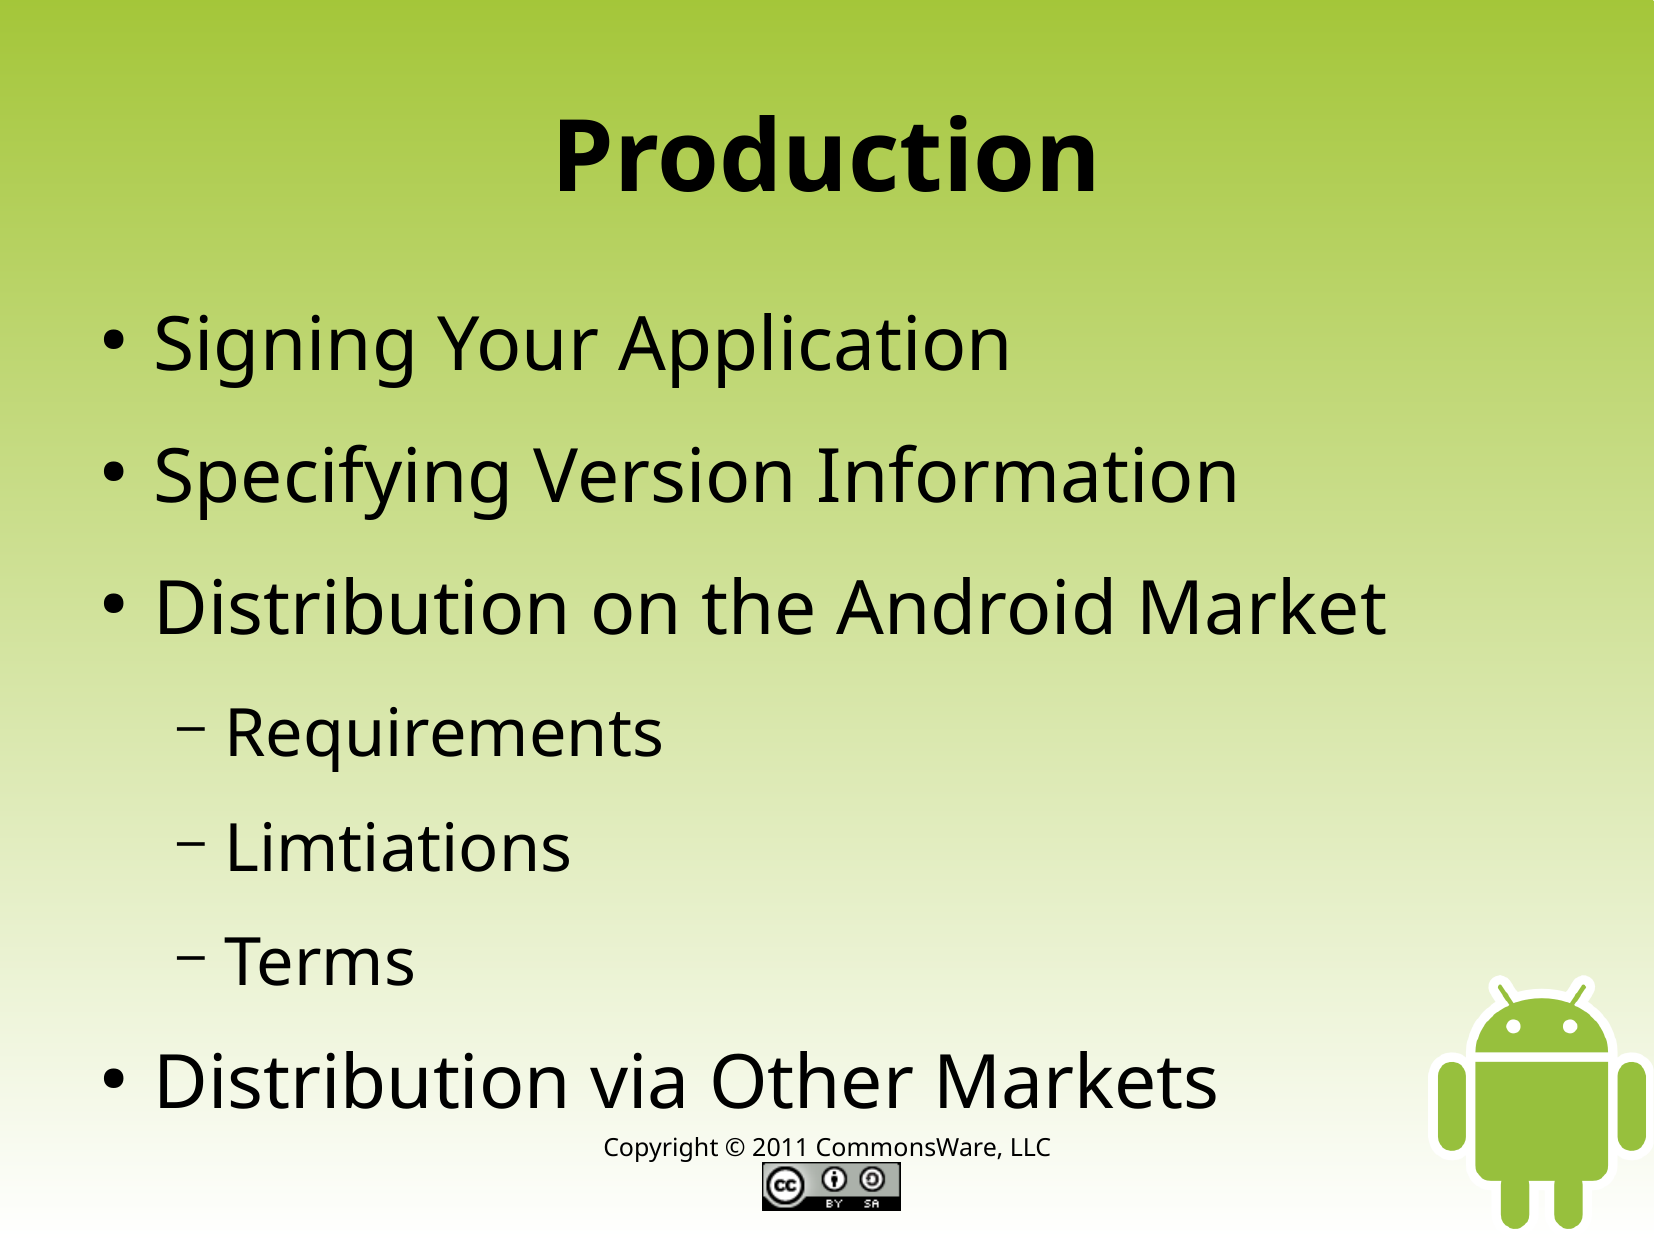

# Production
Signing Your Application
Specifying Version Information
Distribution on the Android Market
Requirements
Limtiations
Terms
Distribution via Other Markets